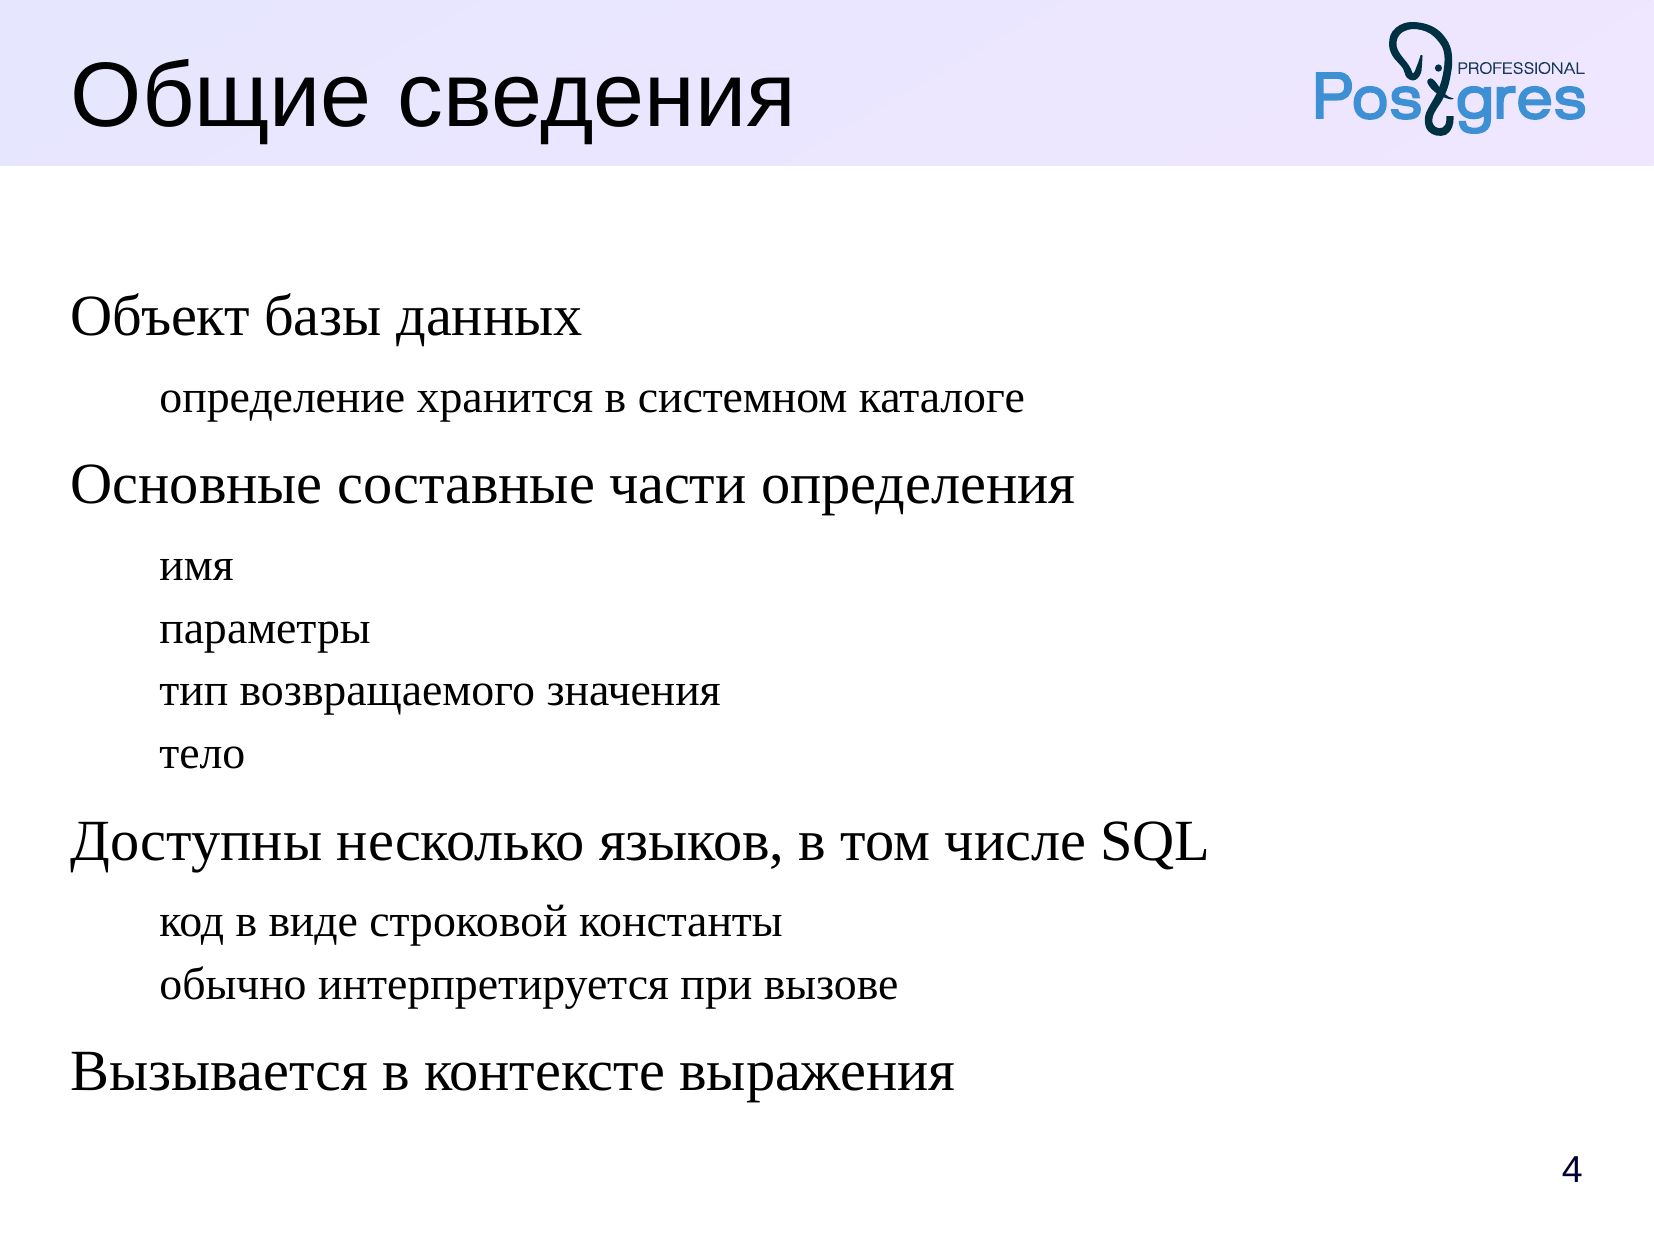

# Общие сведения
Объект базы данных
определение хранится в системном каталоге
Основные составные части определения
имя
параметры
тип возвращаемого значения
тело
Доступны несколько языков, в том числе SQL
код в виде строковой константы
обычно интерпретируется при вызове
Вызывается в контексте выражения